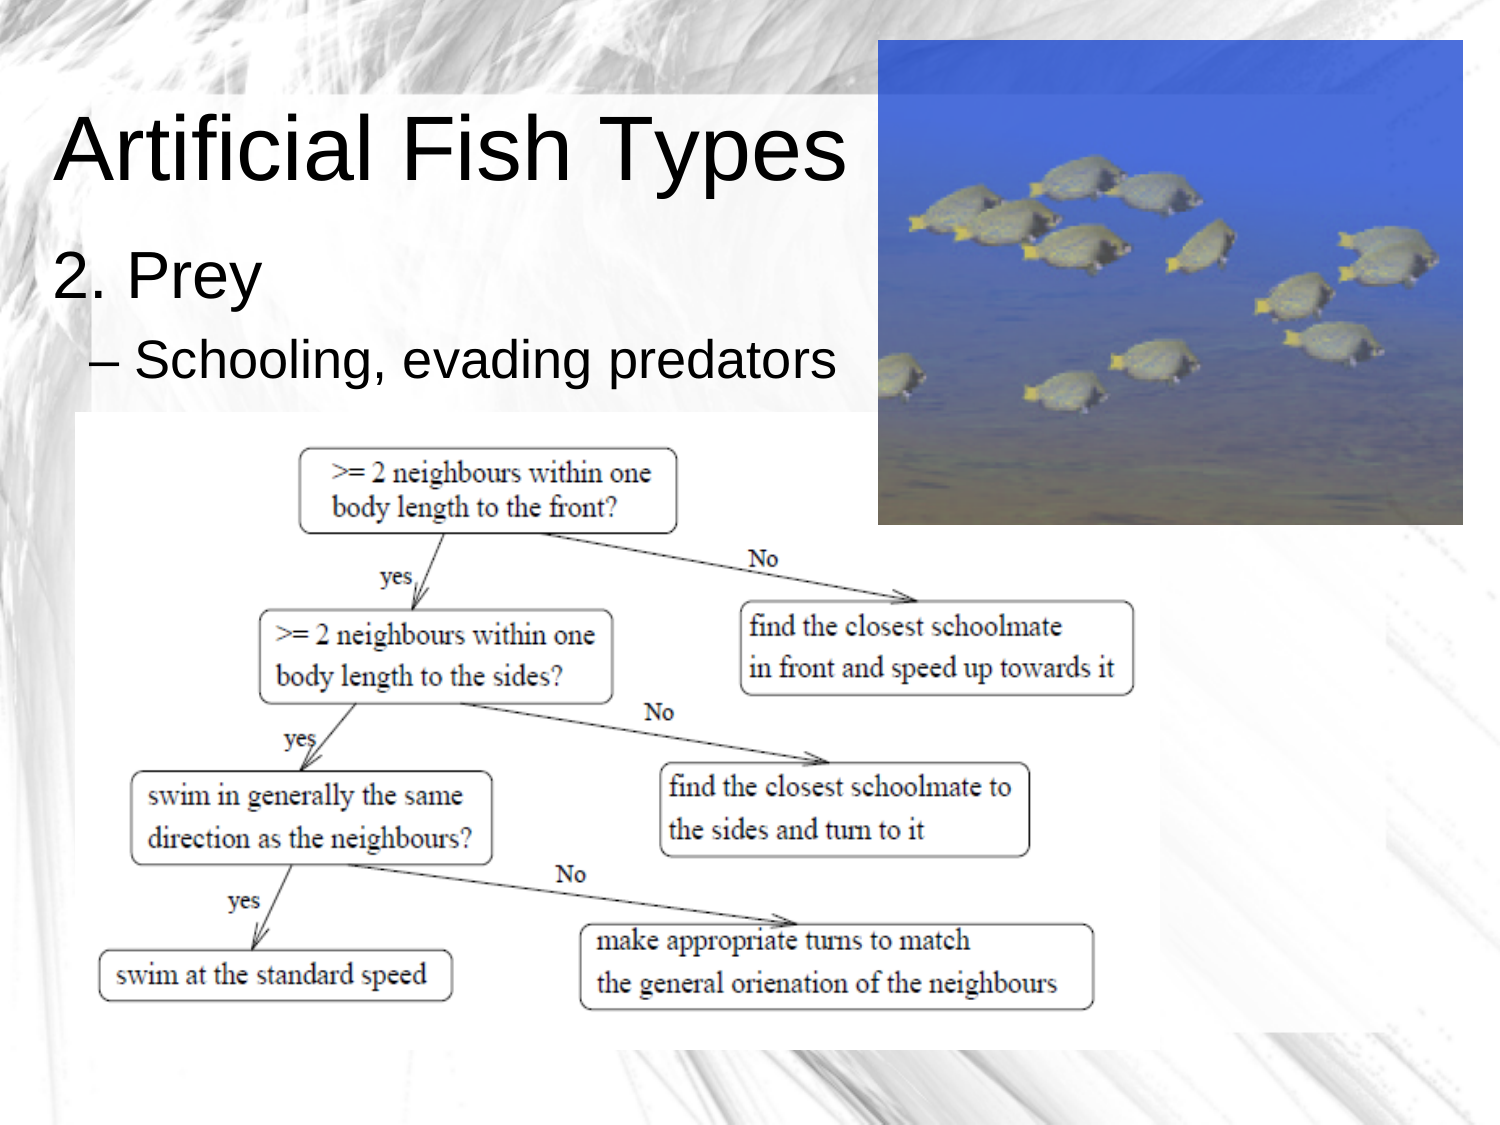

# Artificial Fish Types
2. Prey
 – Schooling, evading predators